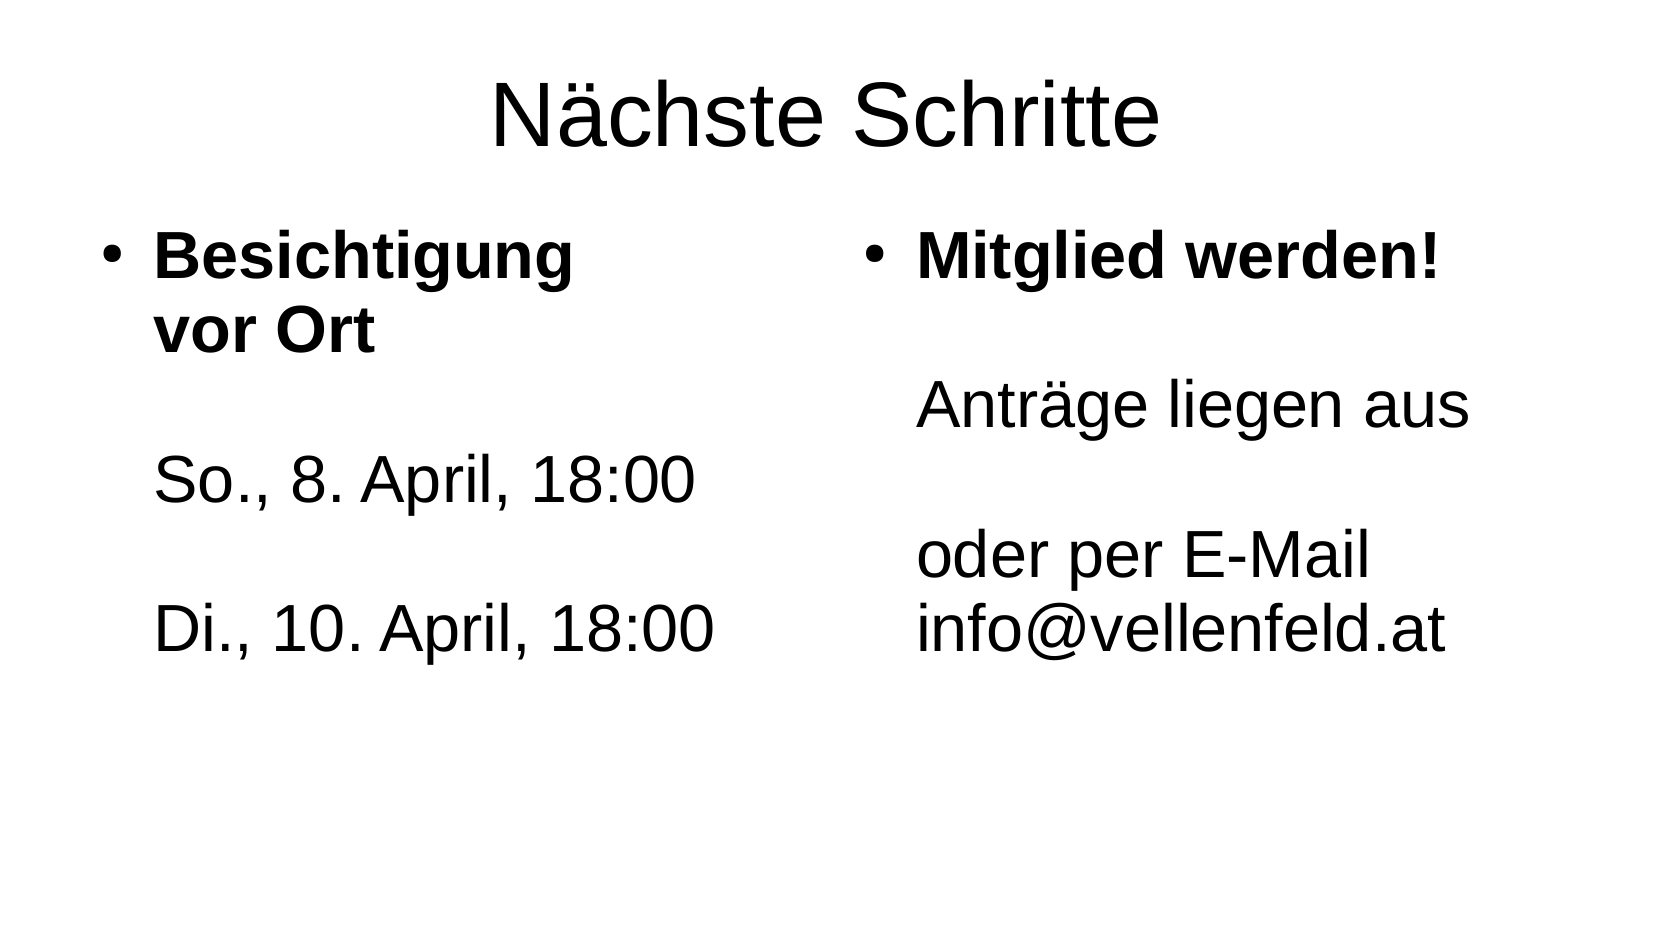

# Nächste Schritte
Besichtigung
vor Ort
So., 8. April, 18:00
Di., 10. April, 18:00
Mitglied werden!
Anträge liegen aus
oder per E-Mail
info@vellenfeld.at